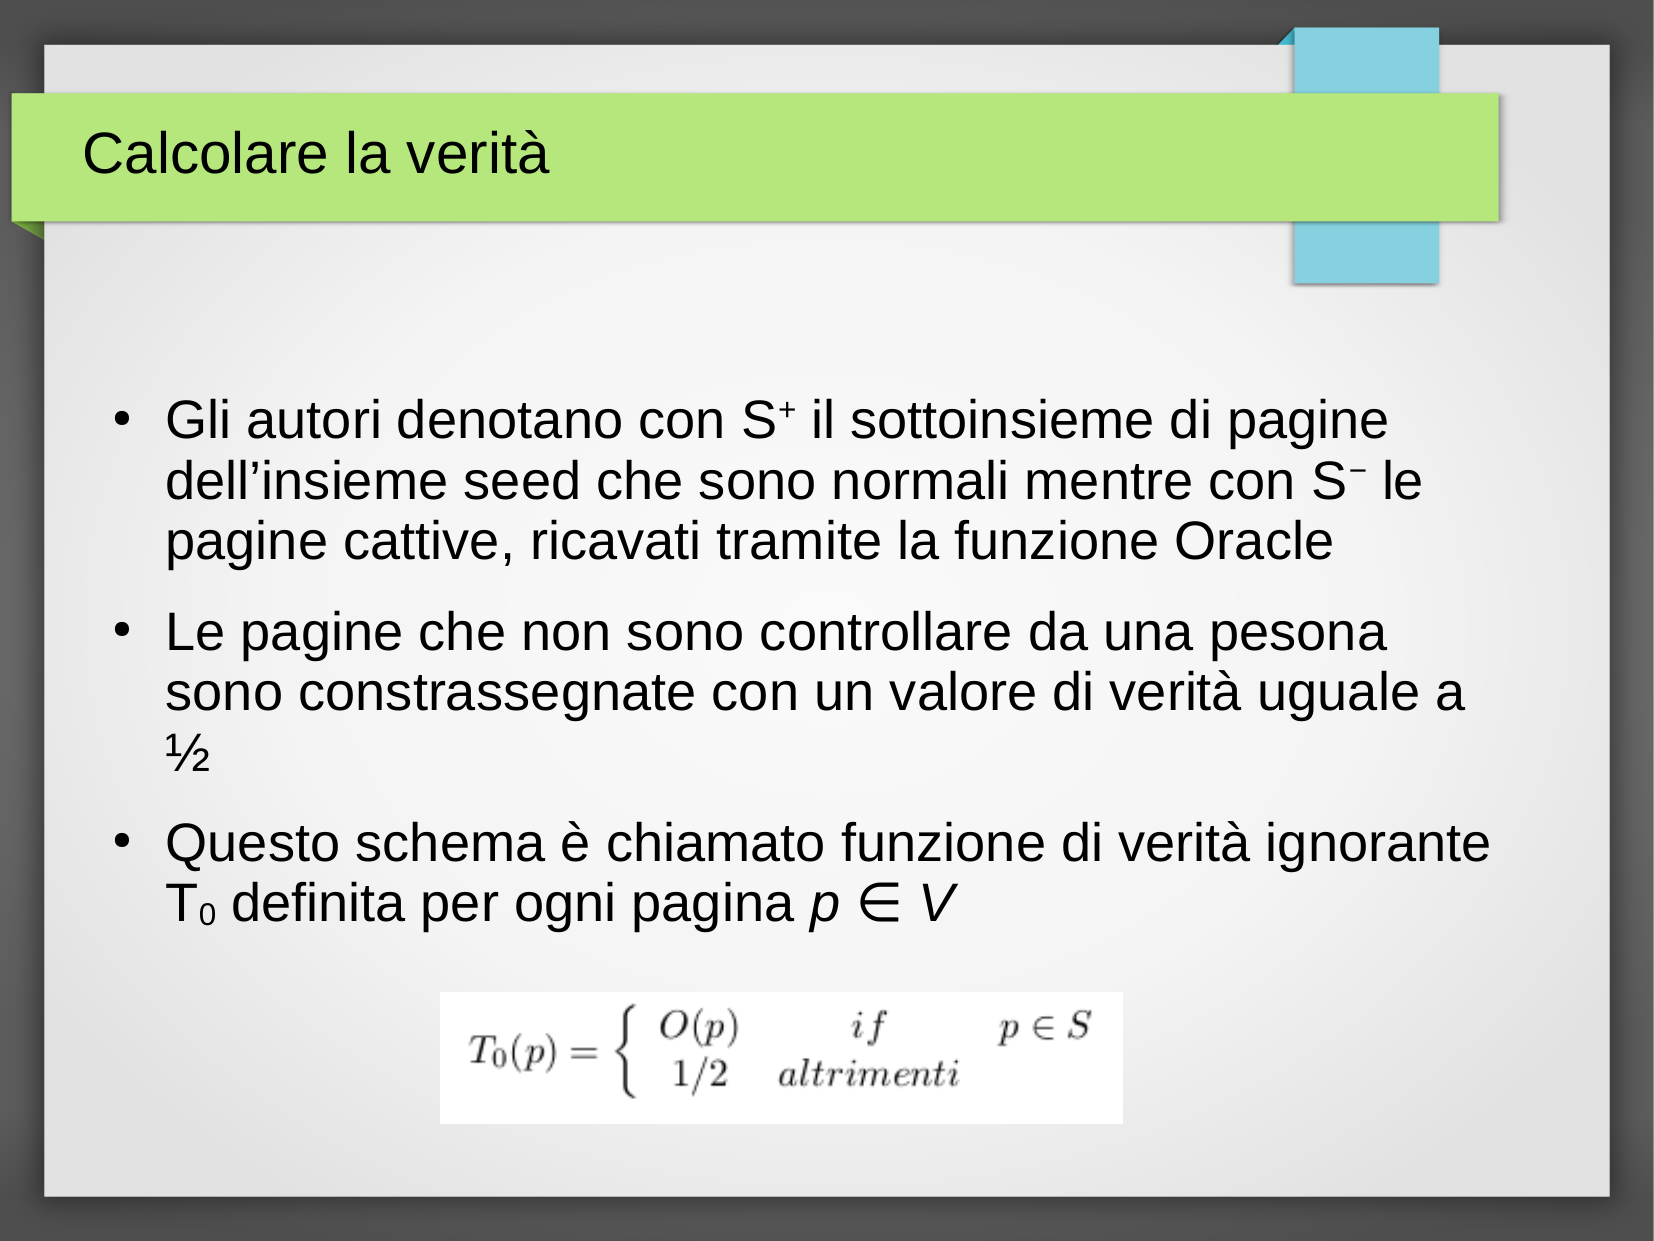

# Calcolare la verità
Gli autori denotano con S+ il sottoinsieme di pagine dell’insieme seed che sono normali mentre con S− le pagine cattive, ricavati tramite la funzione Oracle
Le pagine che non sono controllare da una pesona sono constrassegnate con un valore di verità uguale a ½
Questo schema è chiamato funzione di verità ignorante T0 definita per ogni pagina p ∈ V